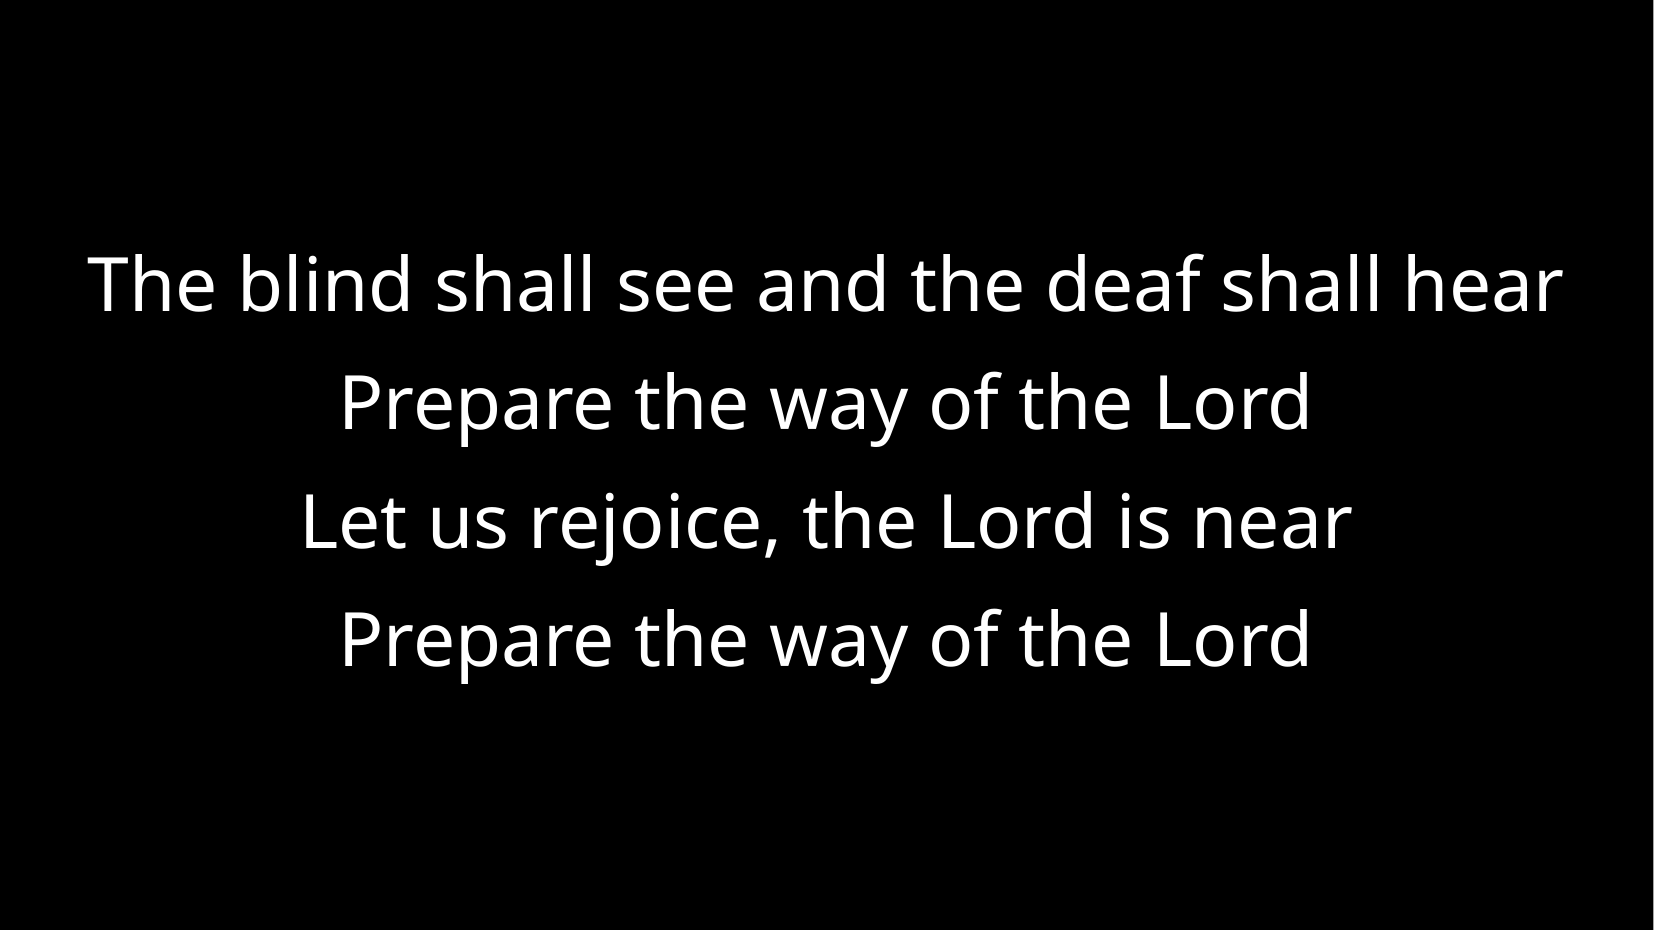

#
The blind shall see and the deaf shall hear
Prepare the way of the Lord
Let us rejoice, the Lord is near
Prepare the way of the Lord